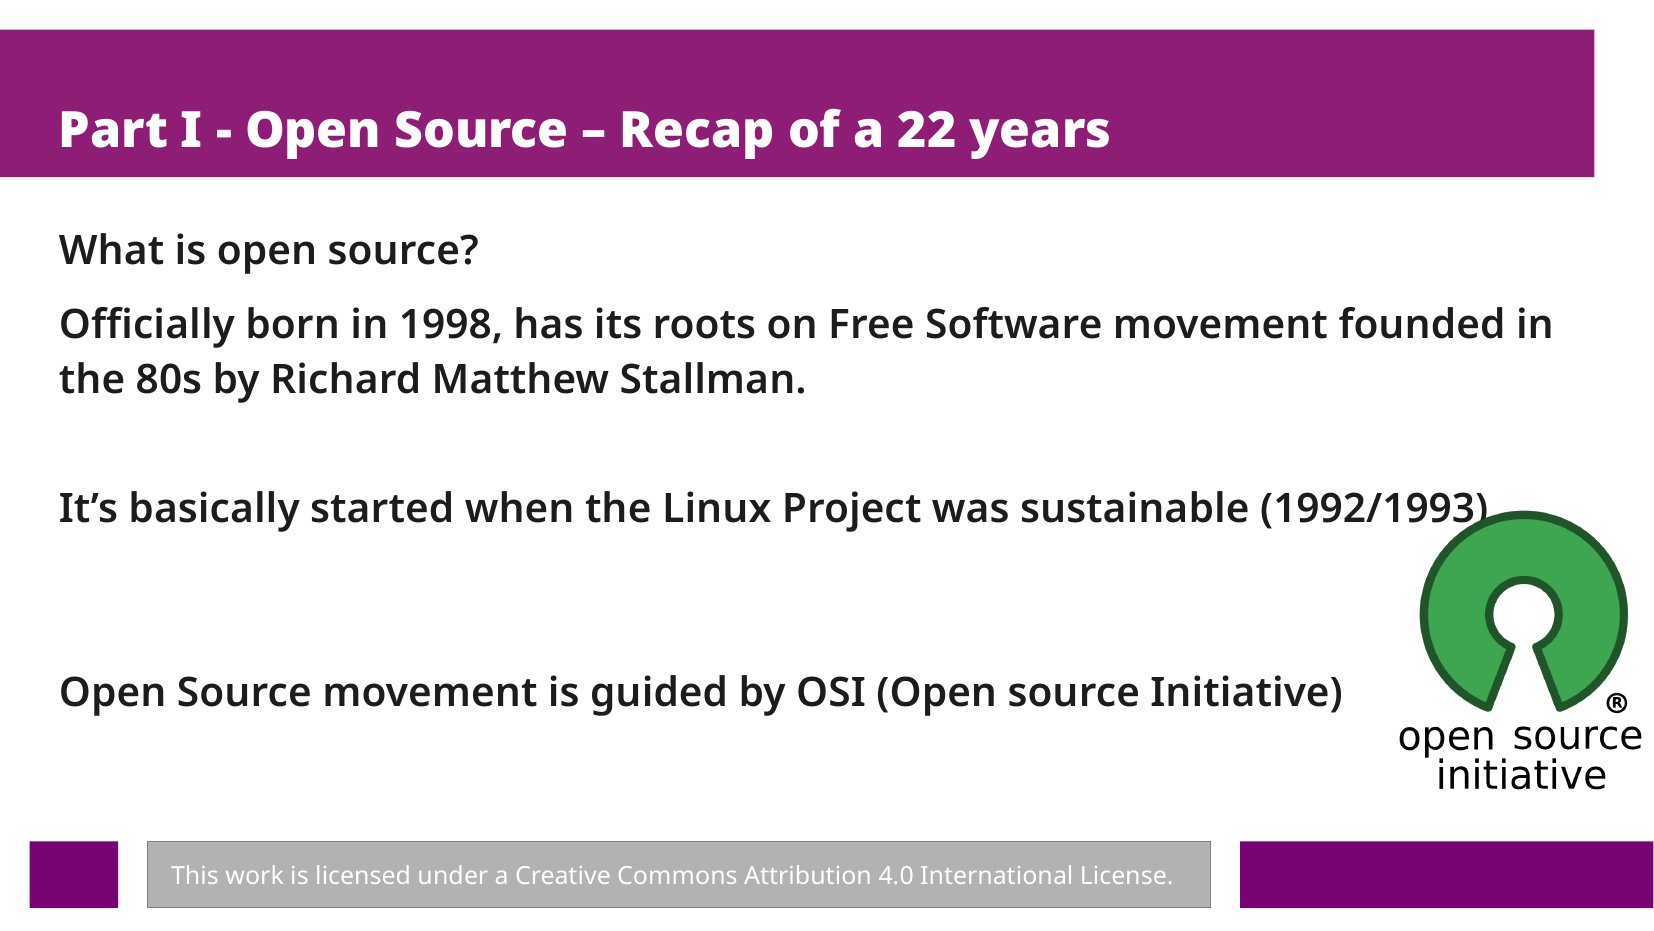

# Part I - Open Source – Recap of a 22 years
What is open source?
Officially born in 1998, has its roots on Free Software movement founded in the 80s by Richard Matthew Stallman.
It’s basically started when the Linux Project was sustainable (1992/1993)
Open Source movement is guided by OSI (Open source Initiative)